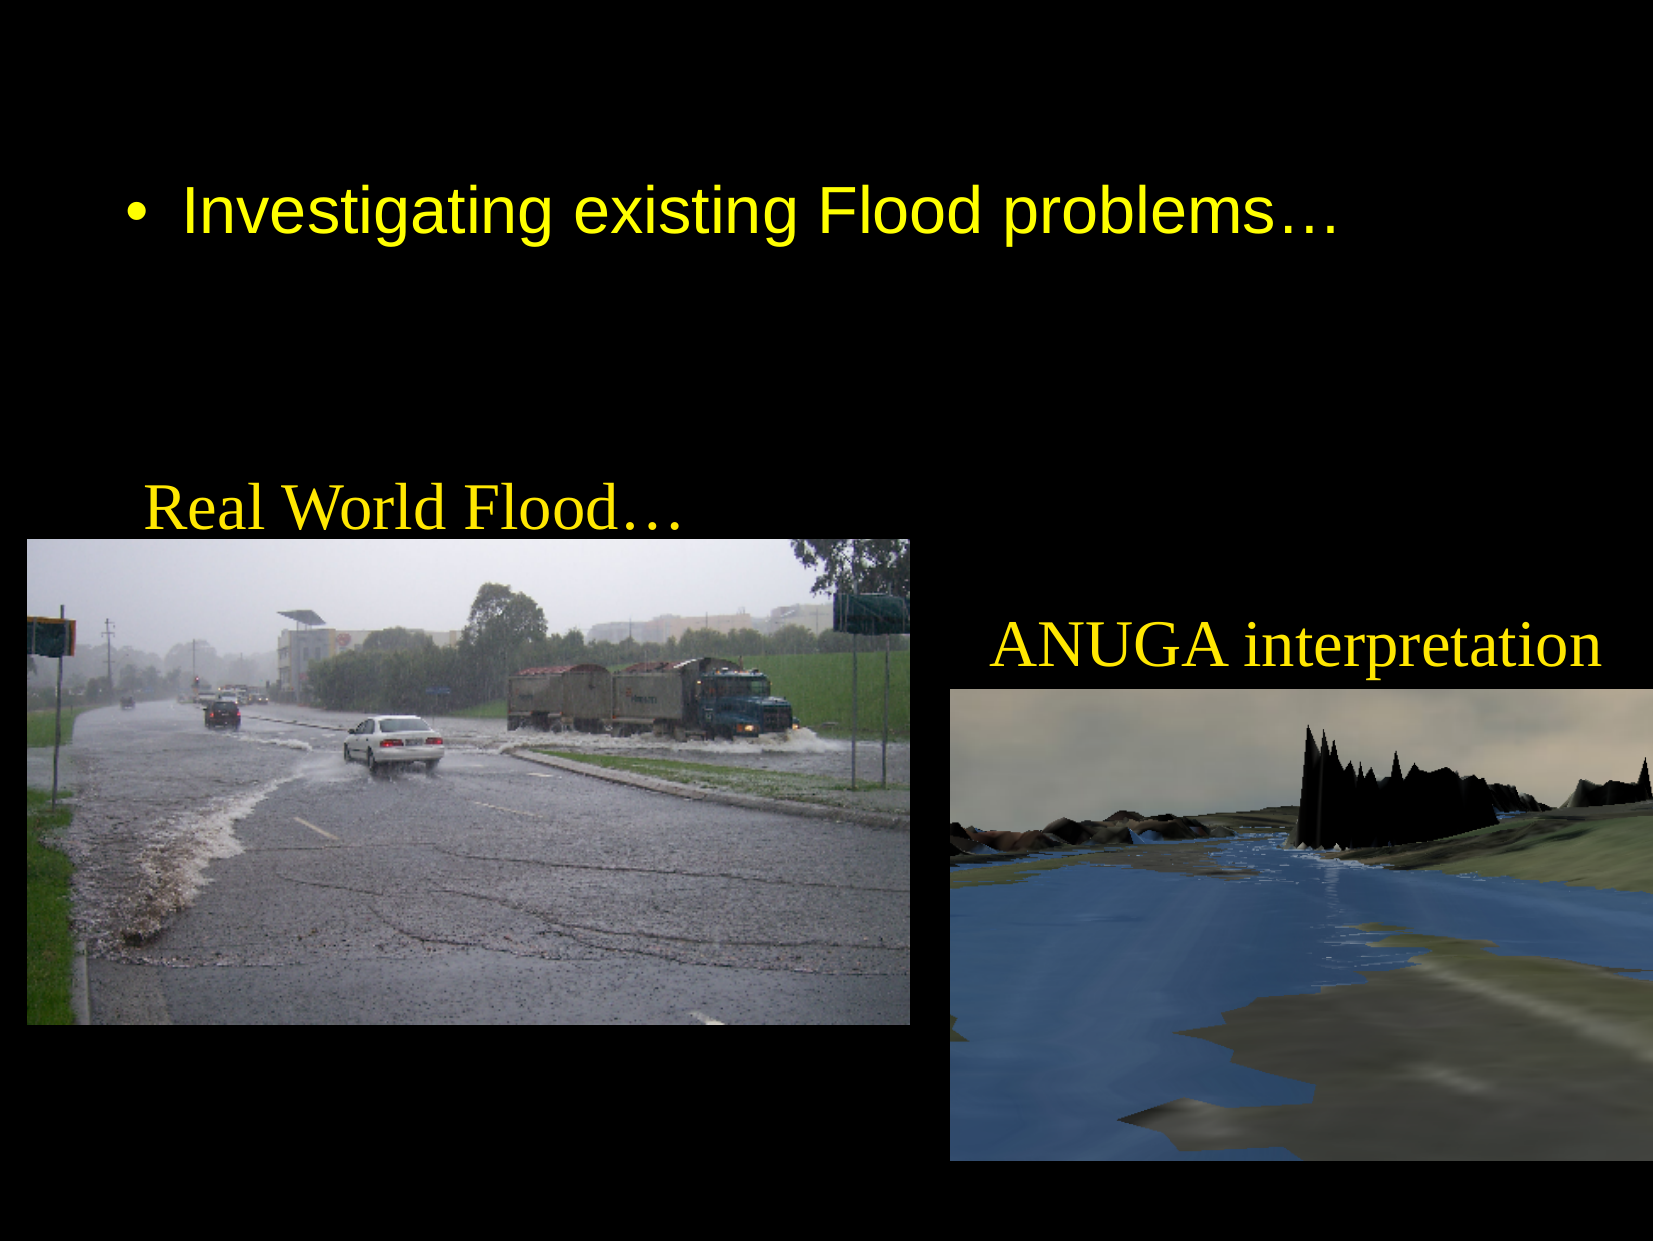

# Investigating existing Flood problems…
Real World Flood…
ANUGA interpretation